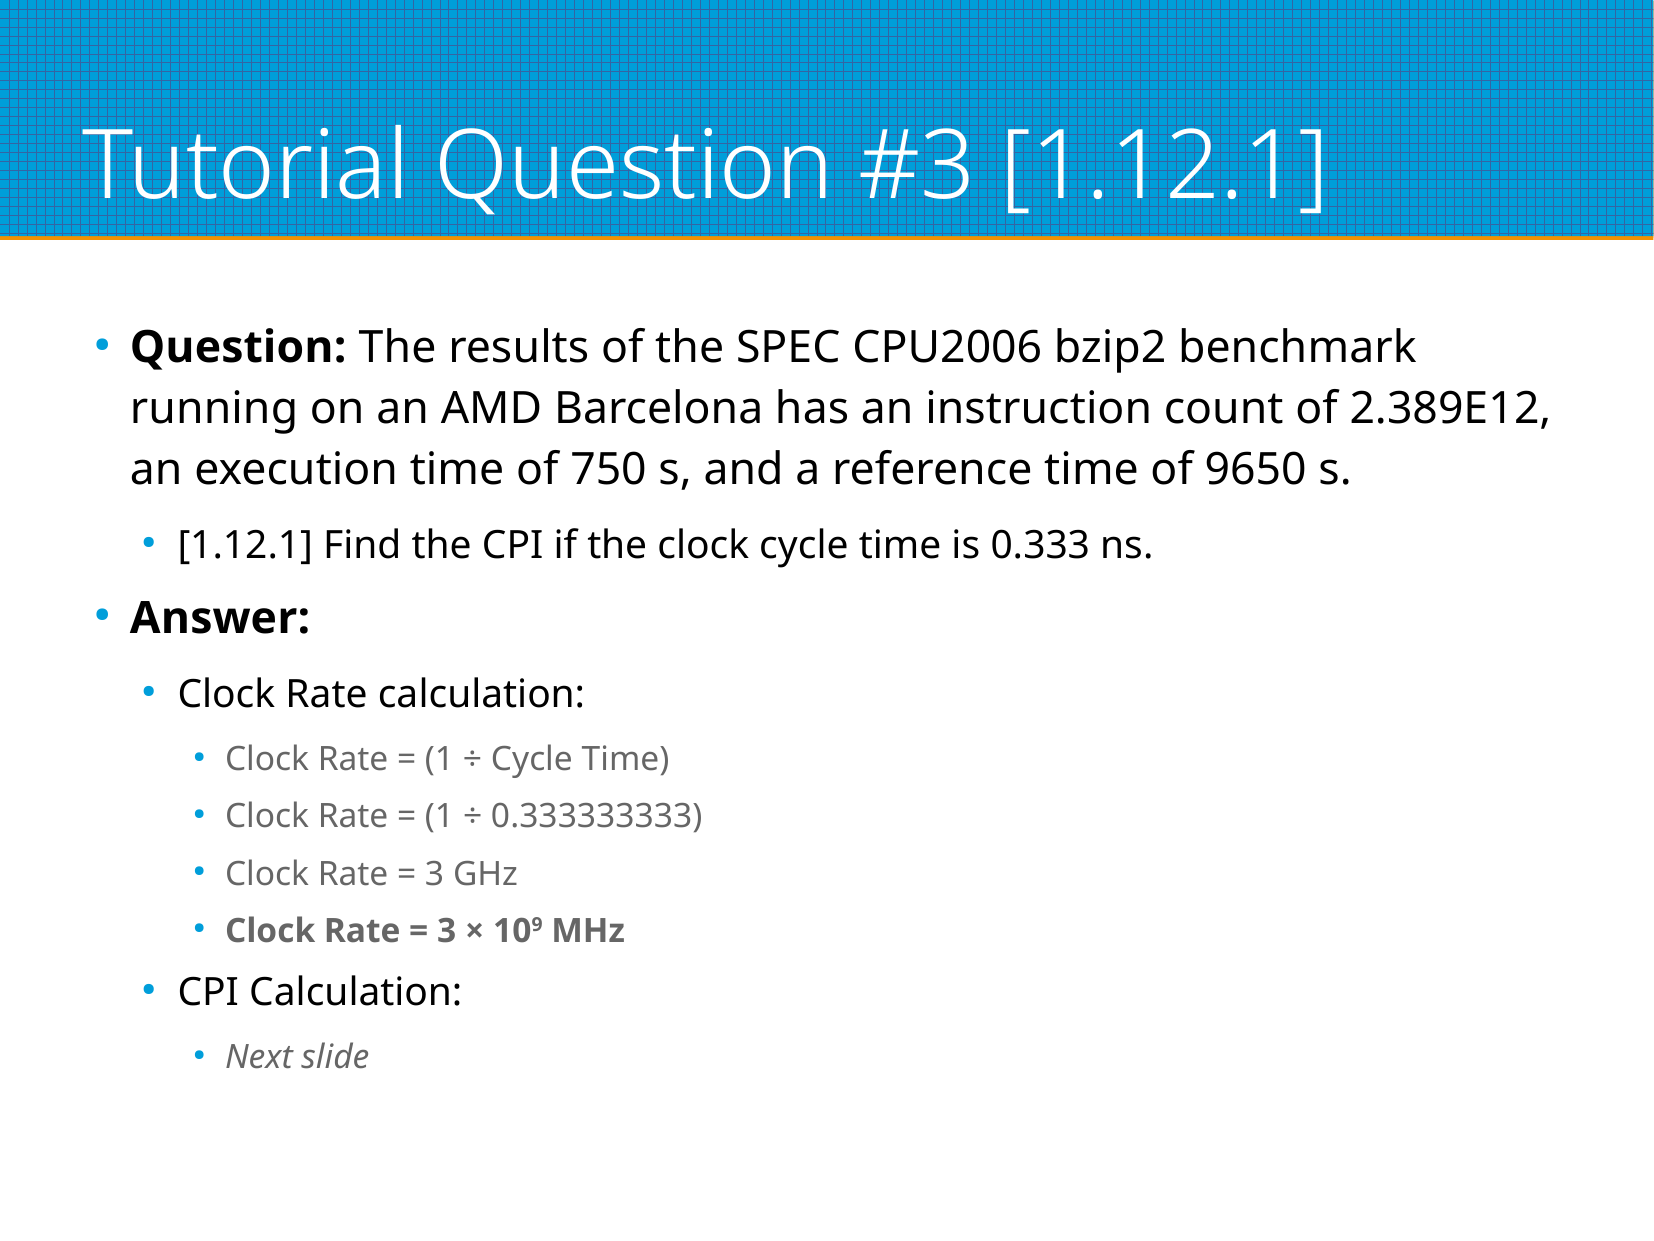

# Tutorial Question #3 [1.12.1]
Question: The results of the SPEC CPU2006 bzip2 benchmark running on an AMD Barcelona has an instruction count of 2.389E12, an execution time of 750 s, and a reference time of 9650 s.
[1.12.1] Find the CPI if the clock cycle time is 0.333 ns.
Answer:
Clock Rate calculation:
Clock Rate = (1 ÷ Cycle Time)
Clock Rate = (1 ÷ 0.333333333)
Clock Rate = 3 GHz
Clock Rate = 3 × 109 MHz
CPI Calculation:
Next slide